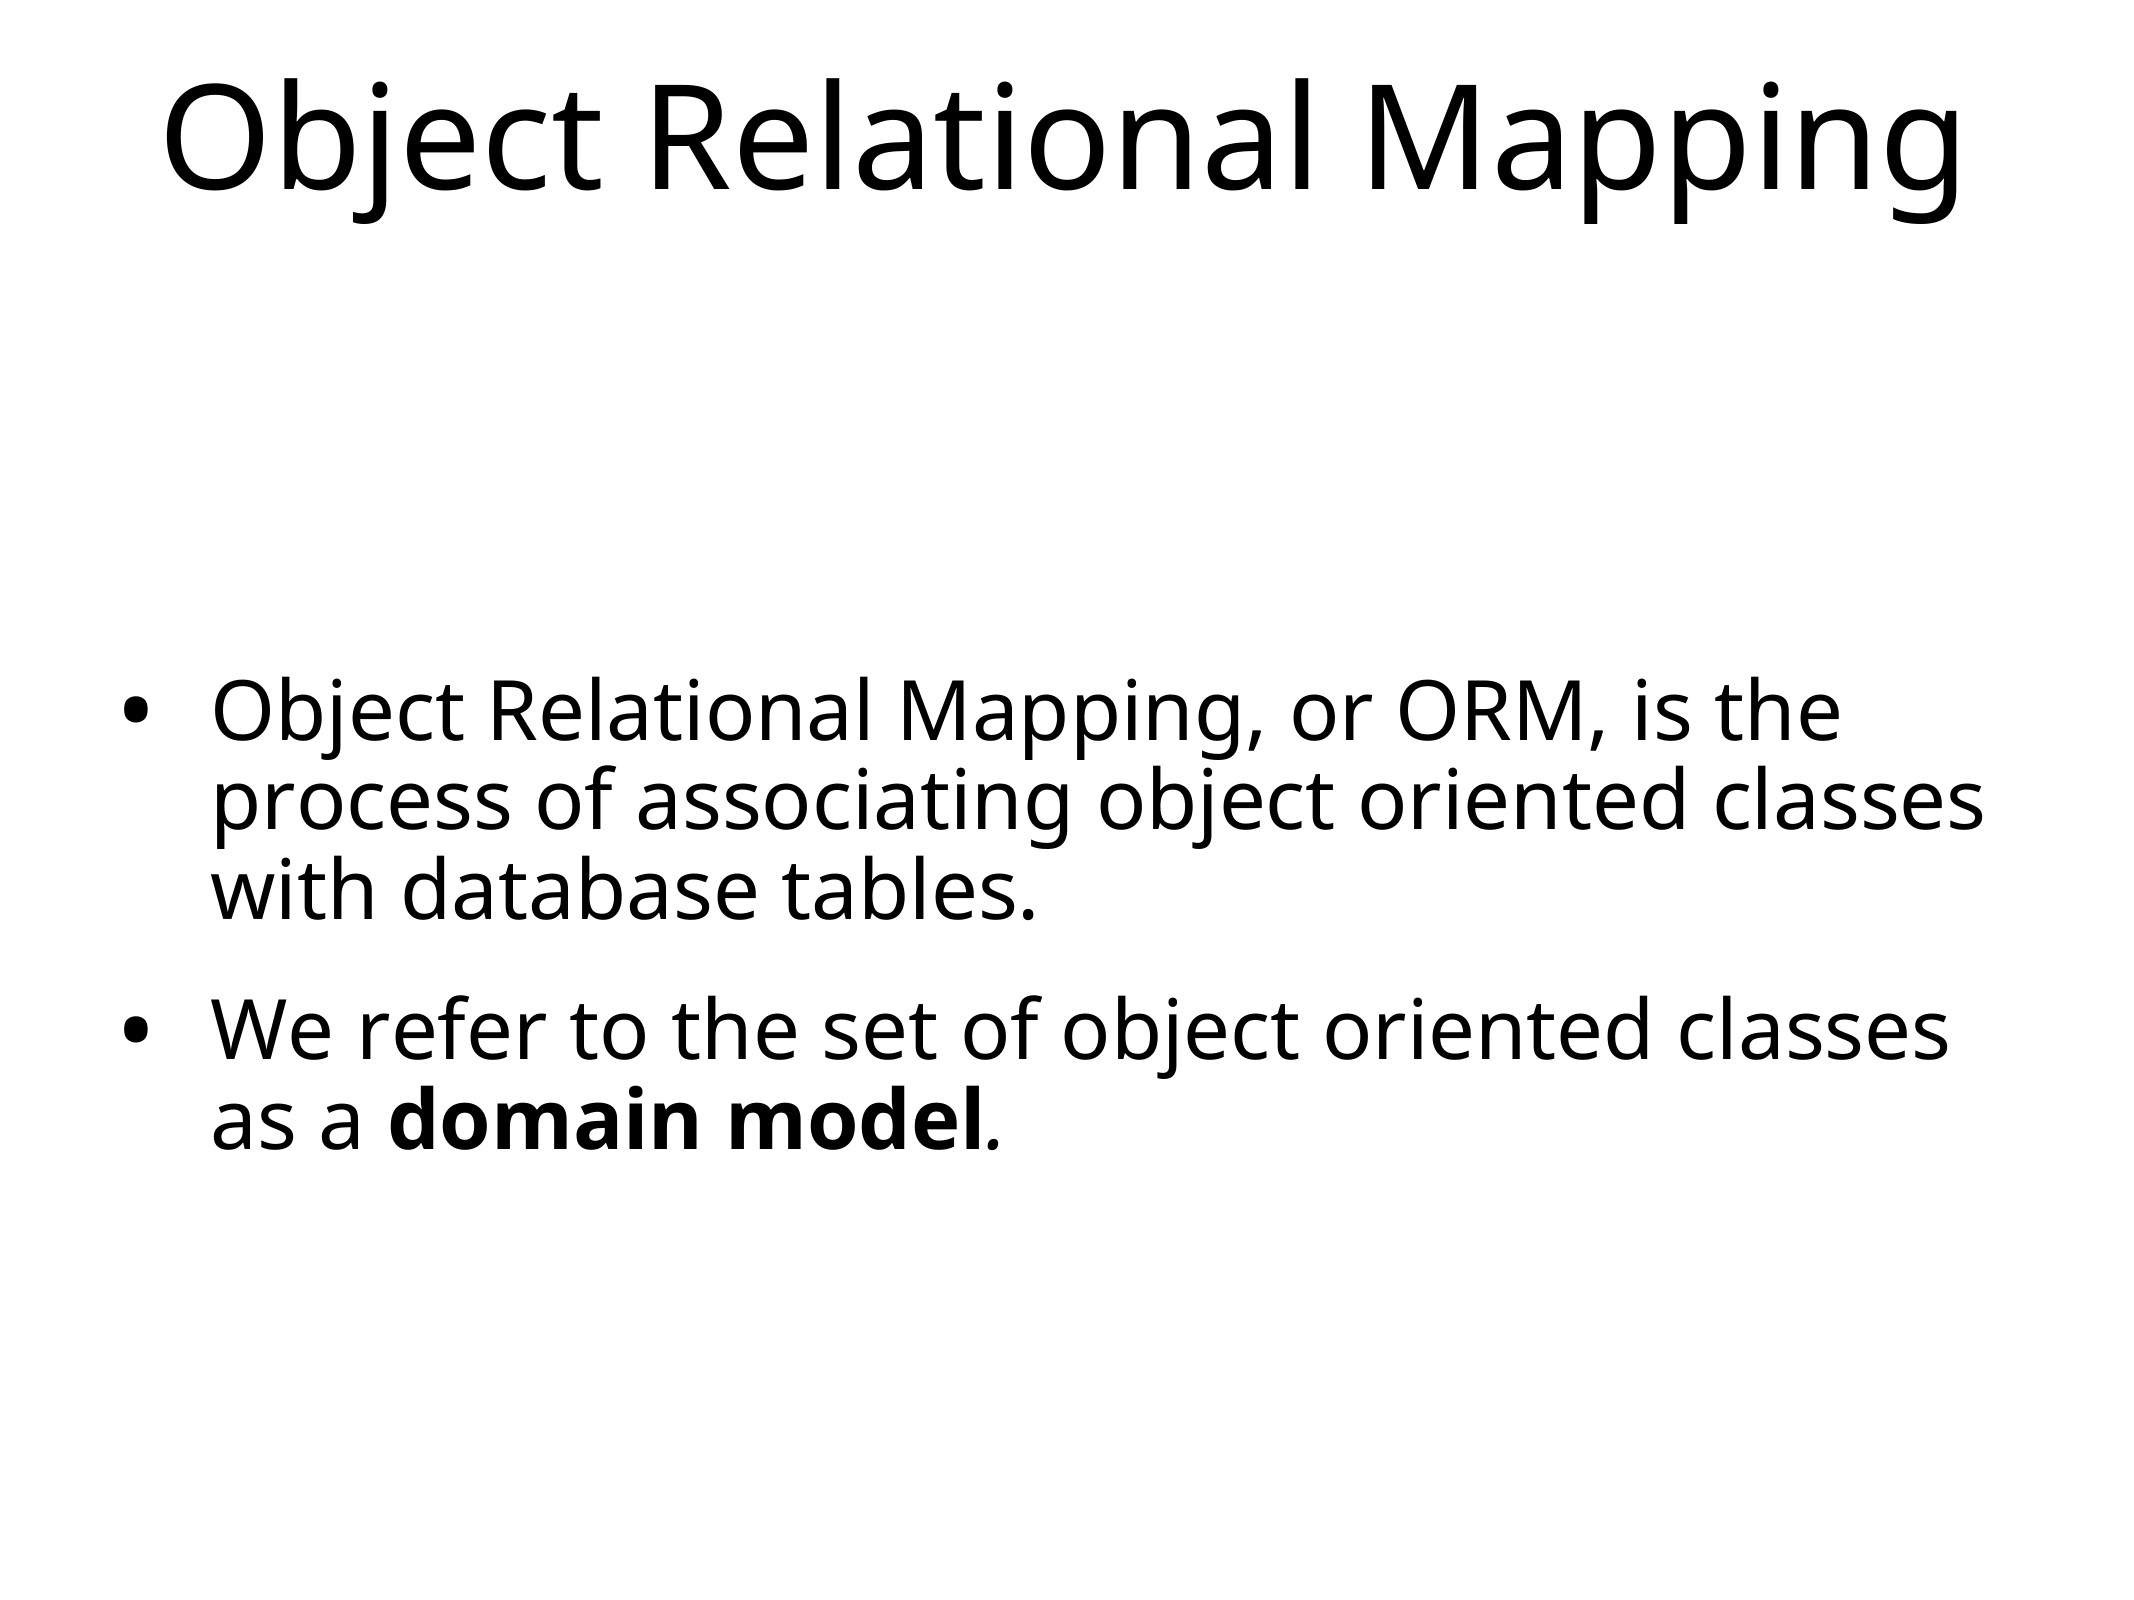

# Object Relational Mapping
Object Relational Mapping, or ORM, is the process of associating object oriented classes with database tables.
We refer to the set of object oriented classes as a domain model.